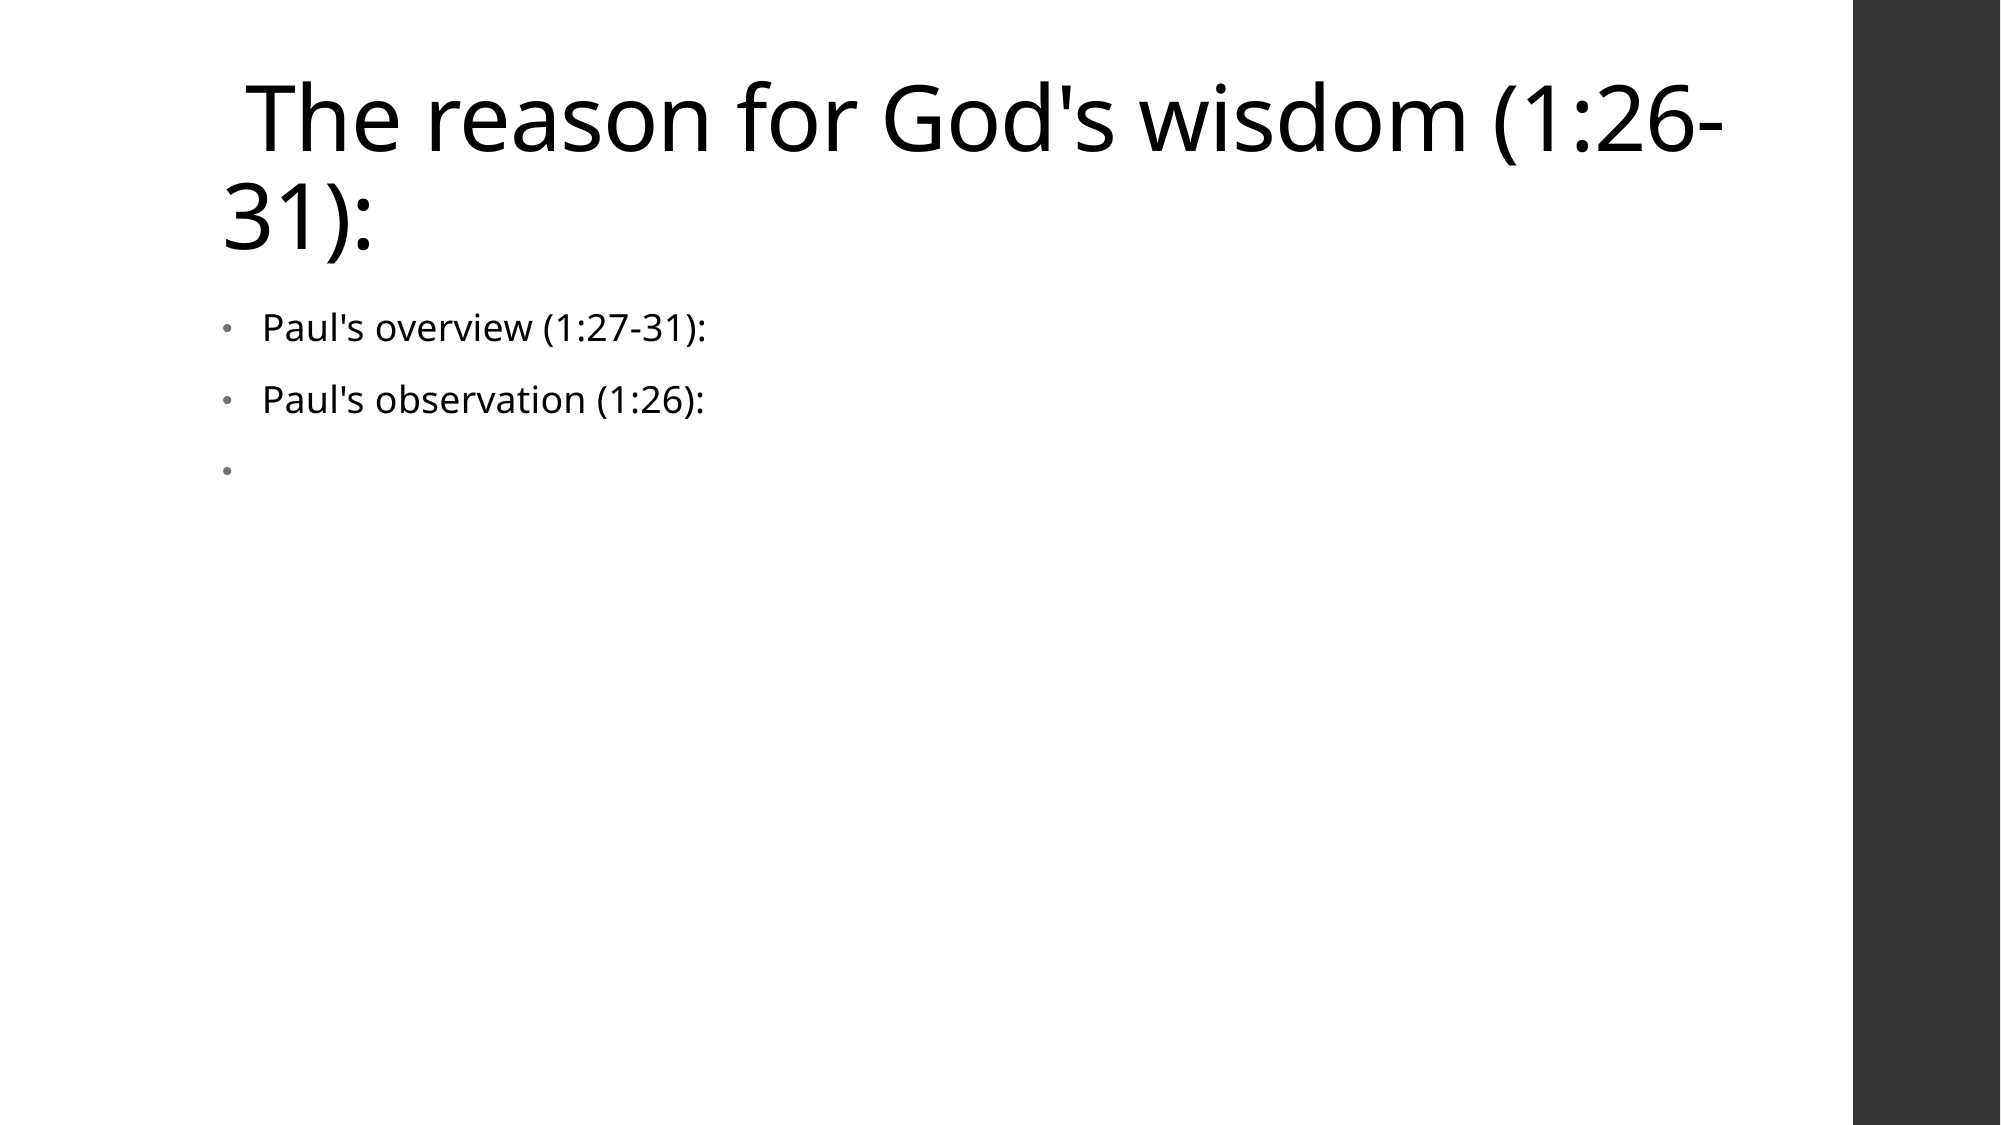

# The reason for God's wisdom (1:26-31):
 Paul's overview (1:27-31):
 Paul's observation (1:26):